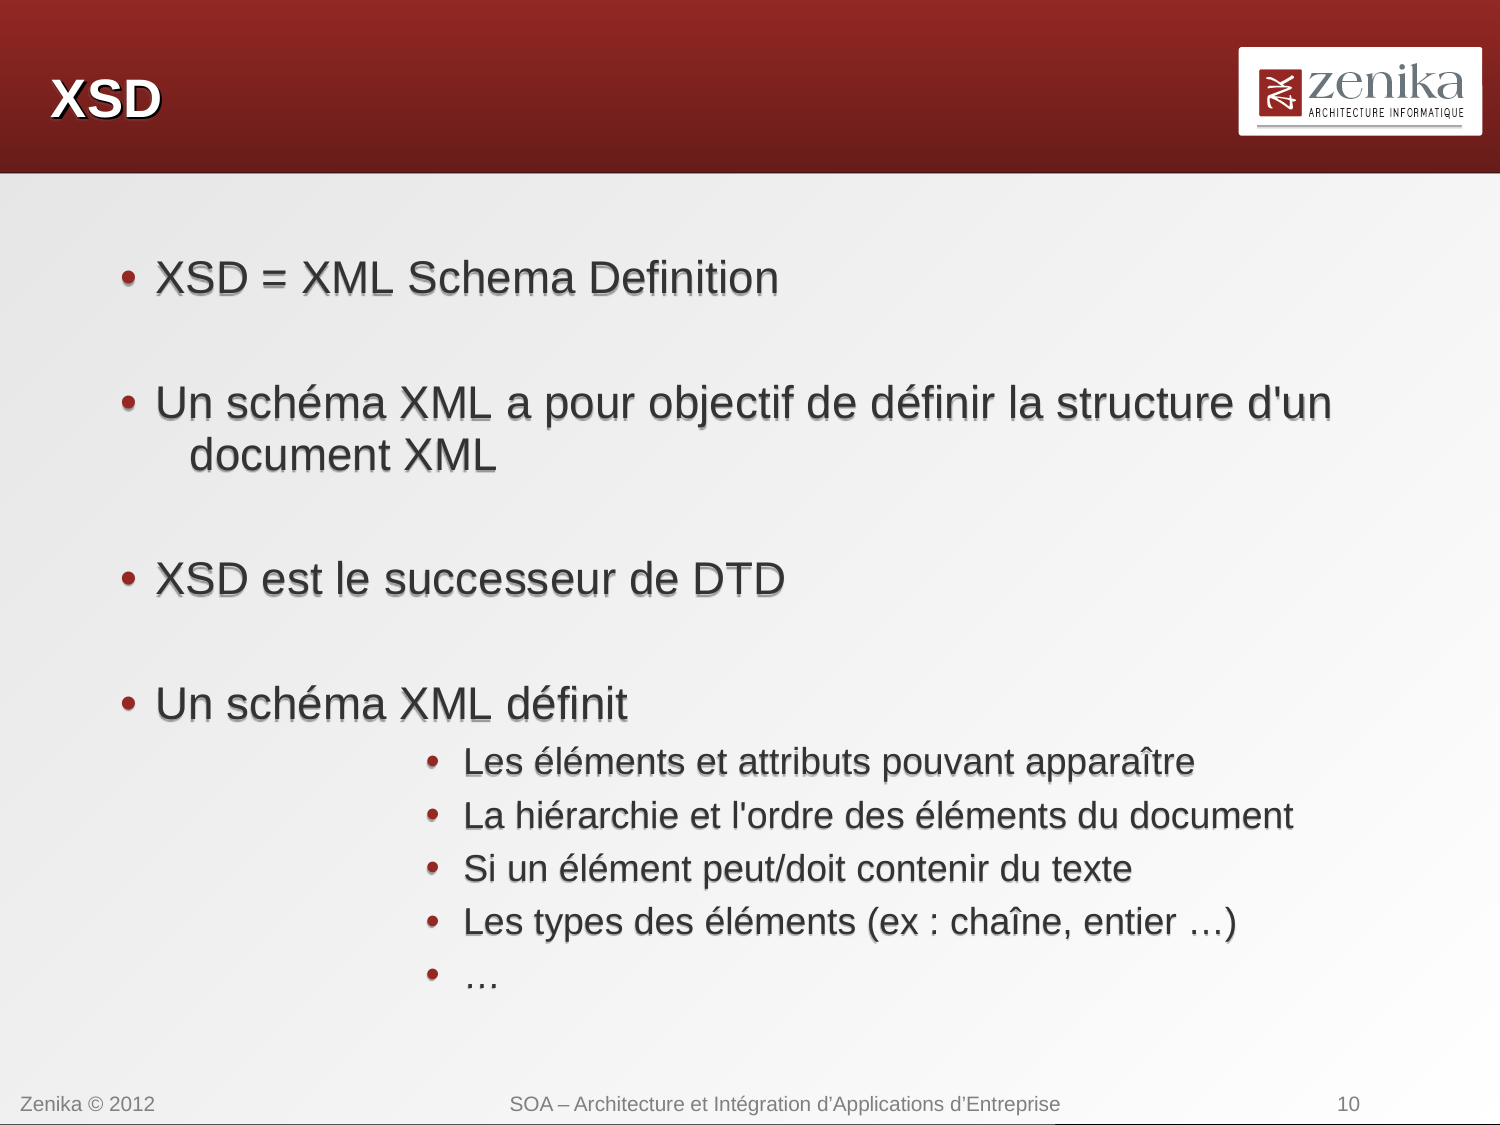

# XSD
XSD = XML Schema Definition
Un schéma XML a pour objectif de définir la structure d'un document XML
XSD est le successeur de DTD
Un schéma XML définit
Les éléments et attributs pouvant apparaître
La hiérarchie et l'ordre des éléments du document
Si un élément peut/doit contenir du texte
Les types des éléments (ex : chaîne, entier …)
…